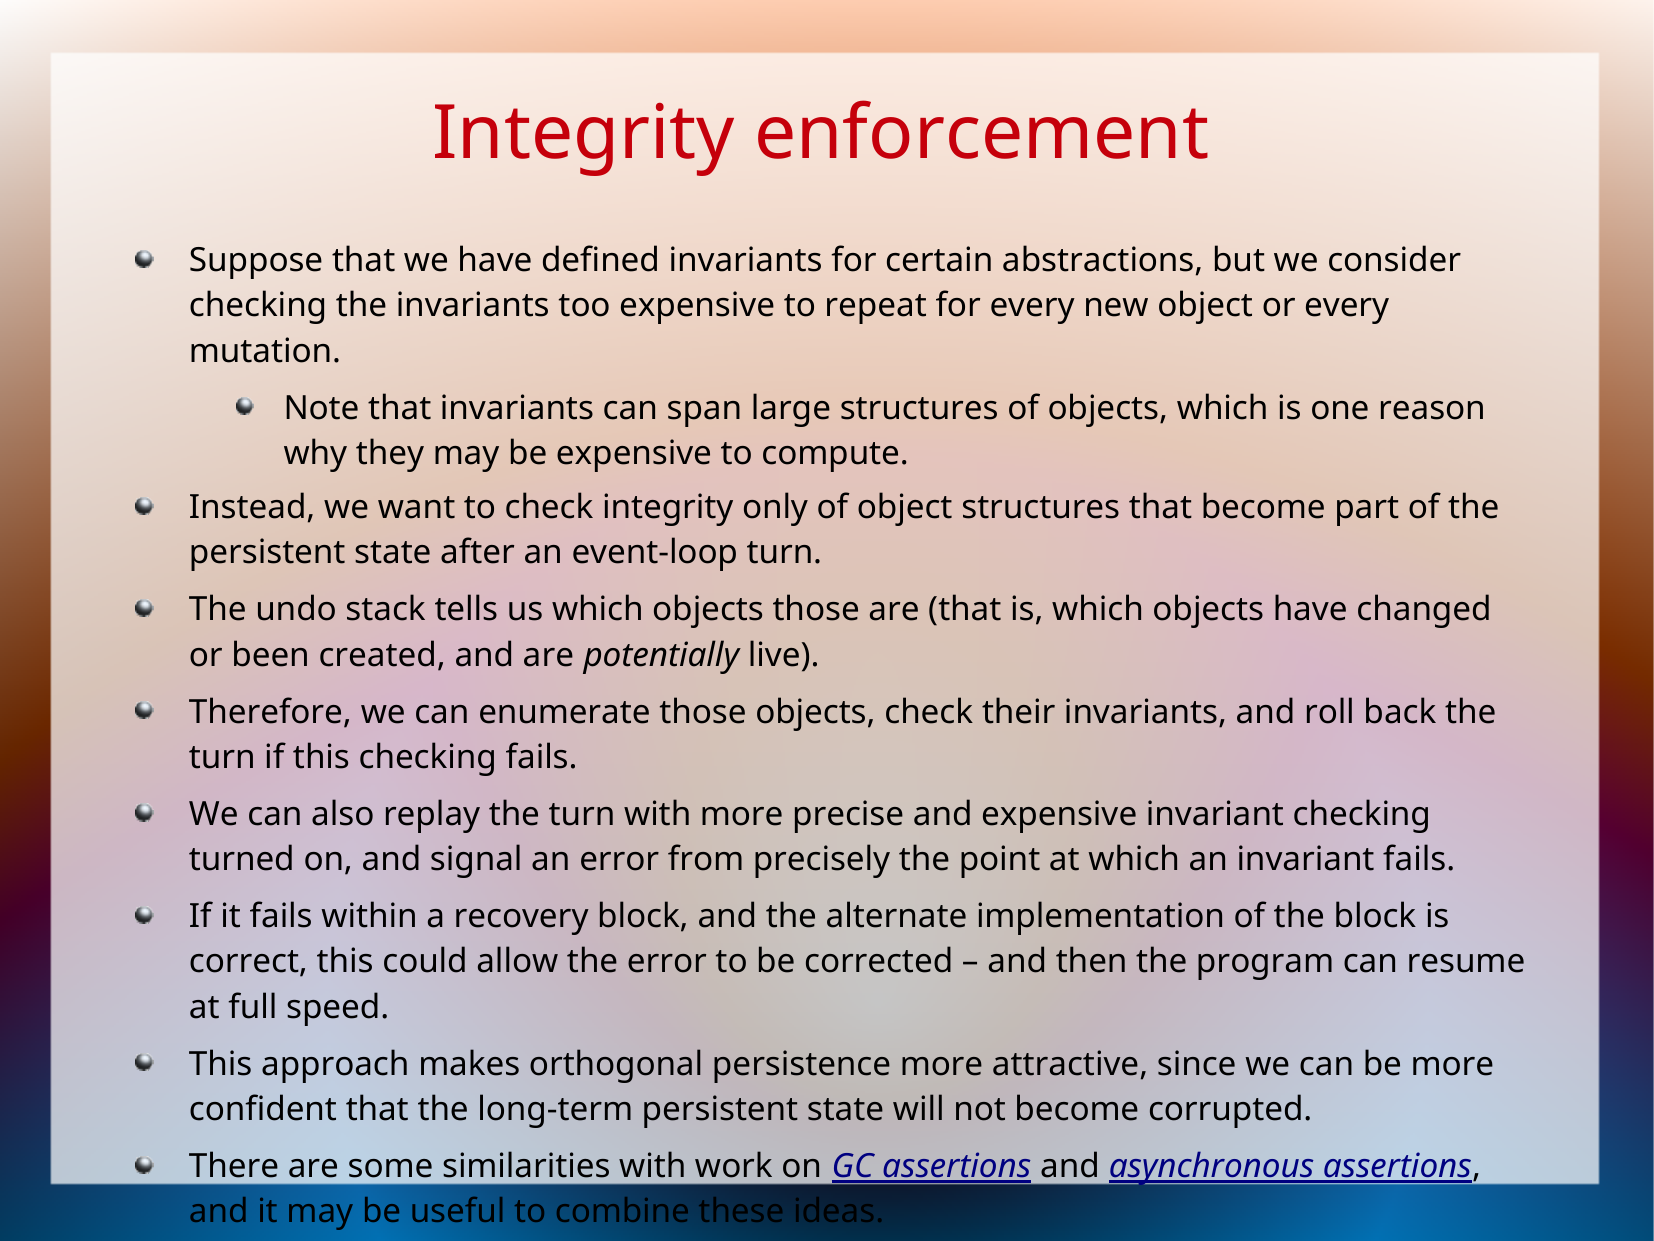

# Integrity enforcement
Suppose that we have defined invariants for certain abstractions, but we consider checking the invariants too expensive to repeat for every new object or every mutation.
Note that invariants can span large structures of objects, which is one reason why they may be expensive to compute.
Instead, we want to check integrity only of object structures that become part of the persistent state after an event-loop turn.
The undo stack tells us which objects those are (that is, which objects have changed or been created, and are potentially live).
Therefore, we can enumerate those objects, check their invariants, and roll back the turn if this checking fails.
We can also replay the turn with more precise and expensive invariant checking turned on, and signal an error from precisely the point at which an invariant fails.
If it fails within a recovery block, and the alternate implementation of the block is correct, this could allow the error to be corrected – and then the program can resume at full speed.
This approach makes orthogonal persistence more attractive, since we can be more confident that the long-term persistent state will not become corrupted.
There are some similarities with work on GC assertions and asynchronous assertions, and it may be useful to combine these ideas.